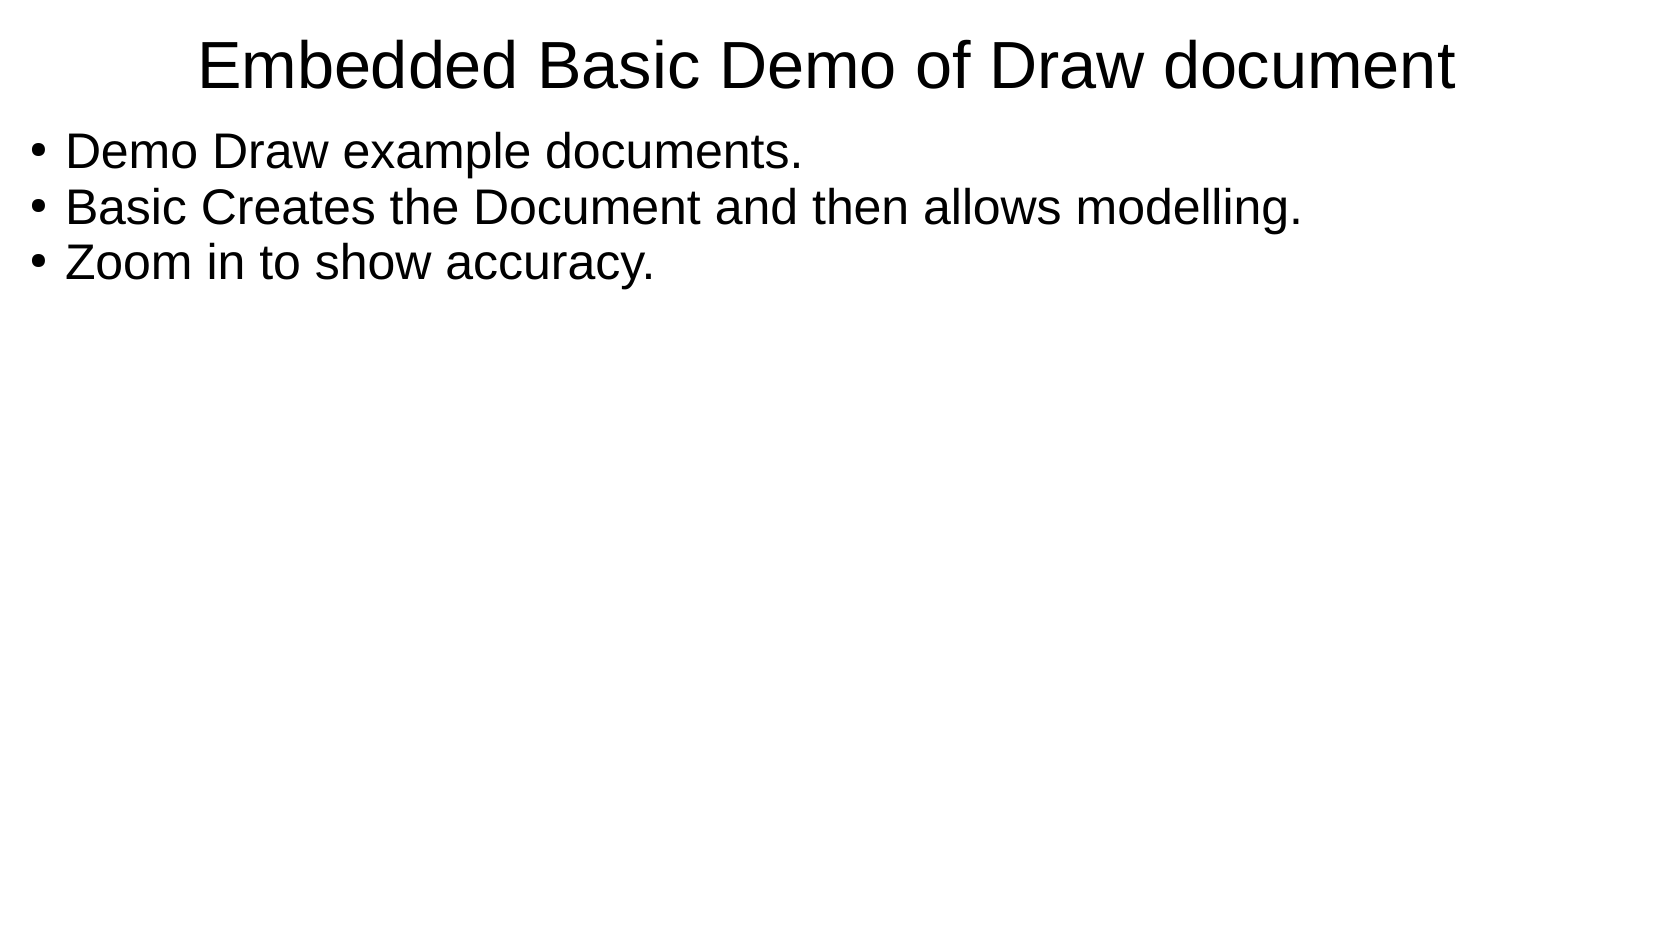

# Embedded Basic Demo of Draw document
Demo Draw example documents.
Basic Creates the Document and then allows modelling.
Zoom in to show accuracy.